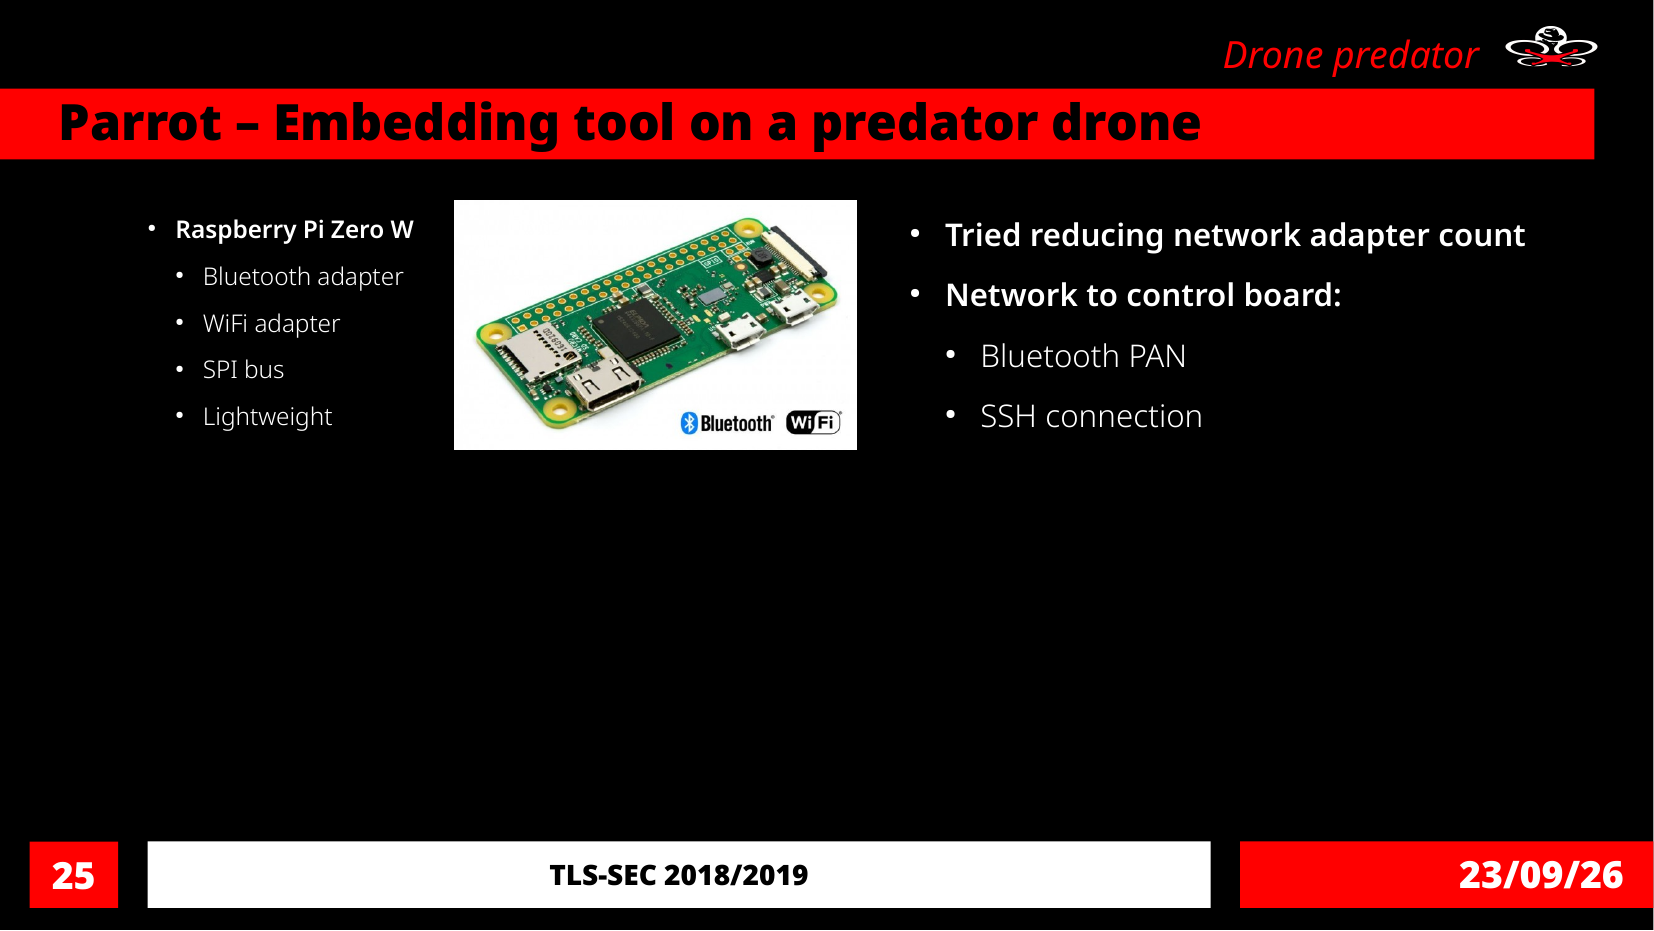

# Parrot – Embedding tool on a predator drone
Raspberry Pi Zero W
Bluetooth adapter
WiFi adapter
SPI bus
Lightweight
Tried reducing network adapter count
Network to control board:
Bluetooth PAN
SSH connection
25